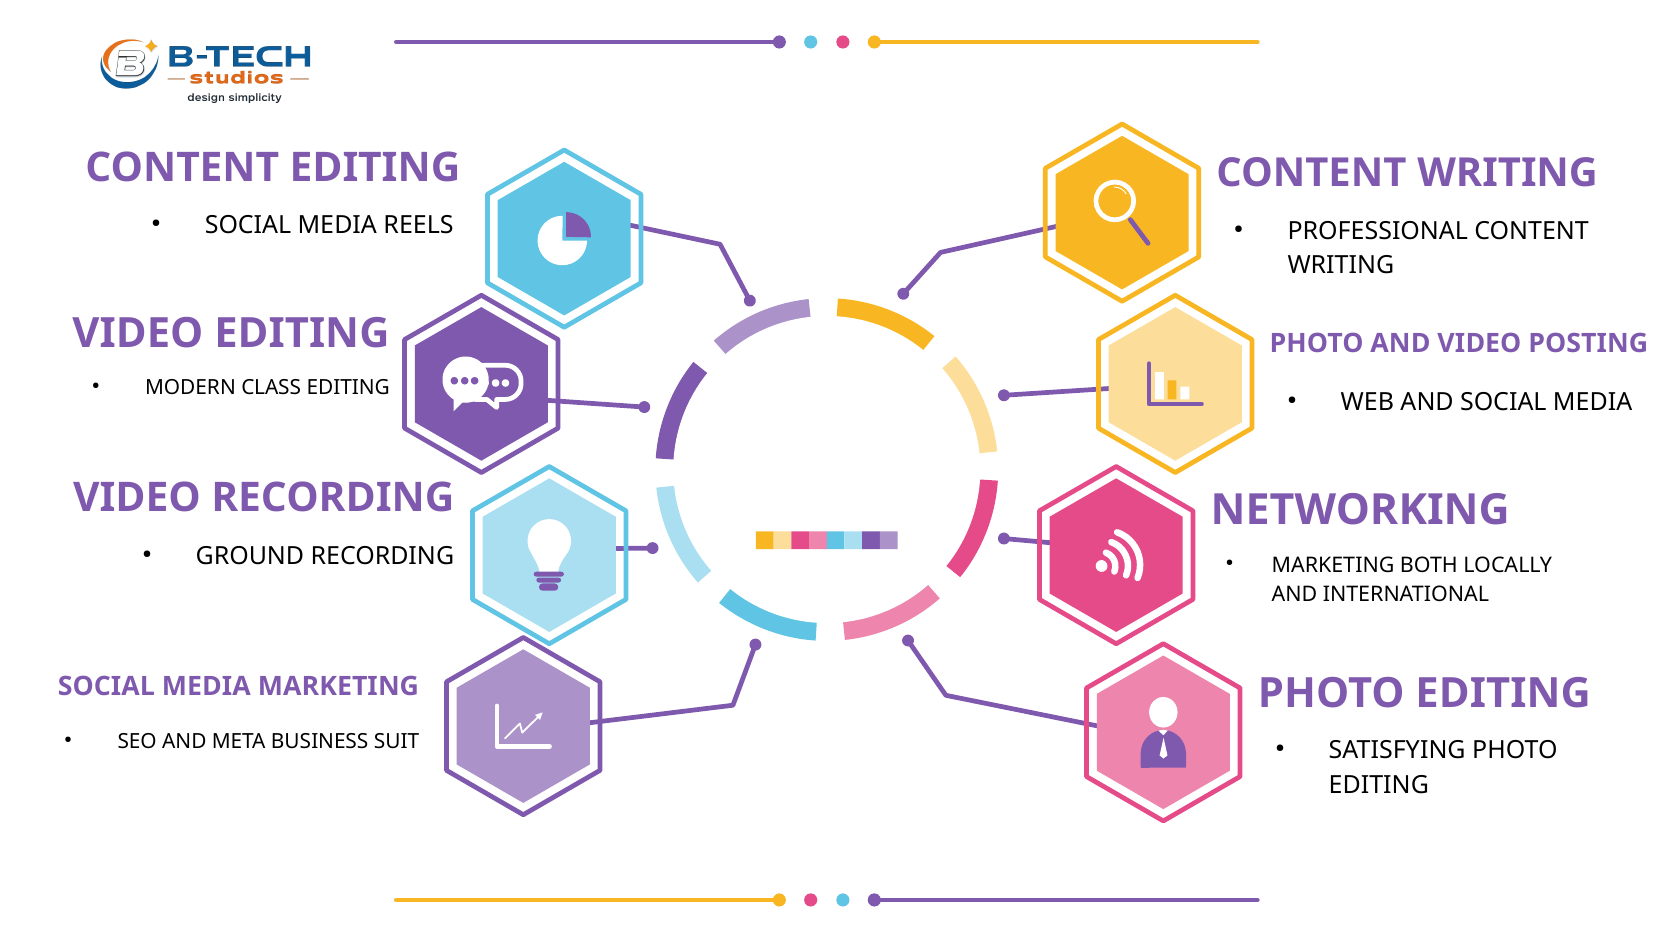

# CONTENT EDITING
CONTENT WRITING
SOCIAL MEDIA REELS
PROFESSIONAL CONTENT WRITING
VIDEO EDITING
PHOTO AND VIDEO POSTING
MODERN CLASS EDITING
WEB AND SOCIAL MEDIA
VIDEO RECORDING
NETWORKING
GROUND RECORDING
MARKETING BOTH LOCALLY AND INTERNATIONAL
SOCIAL MEDIA MARKETING
PHOTO EDITING
SEO AND META BUSINESS SUIT
SATISFYING PHOTO EDITING